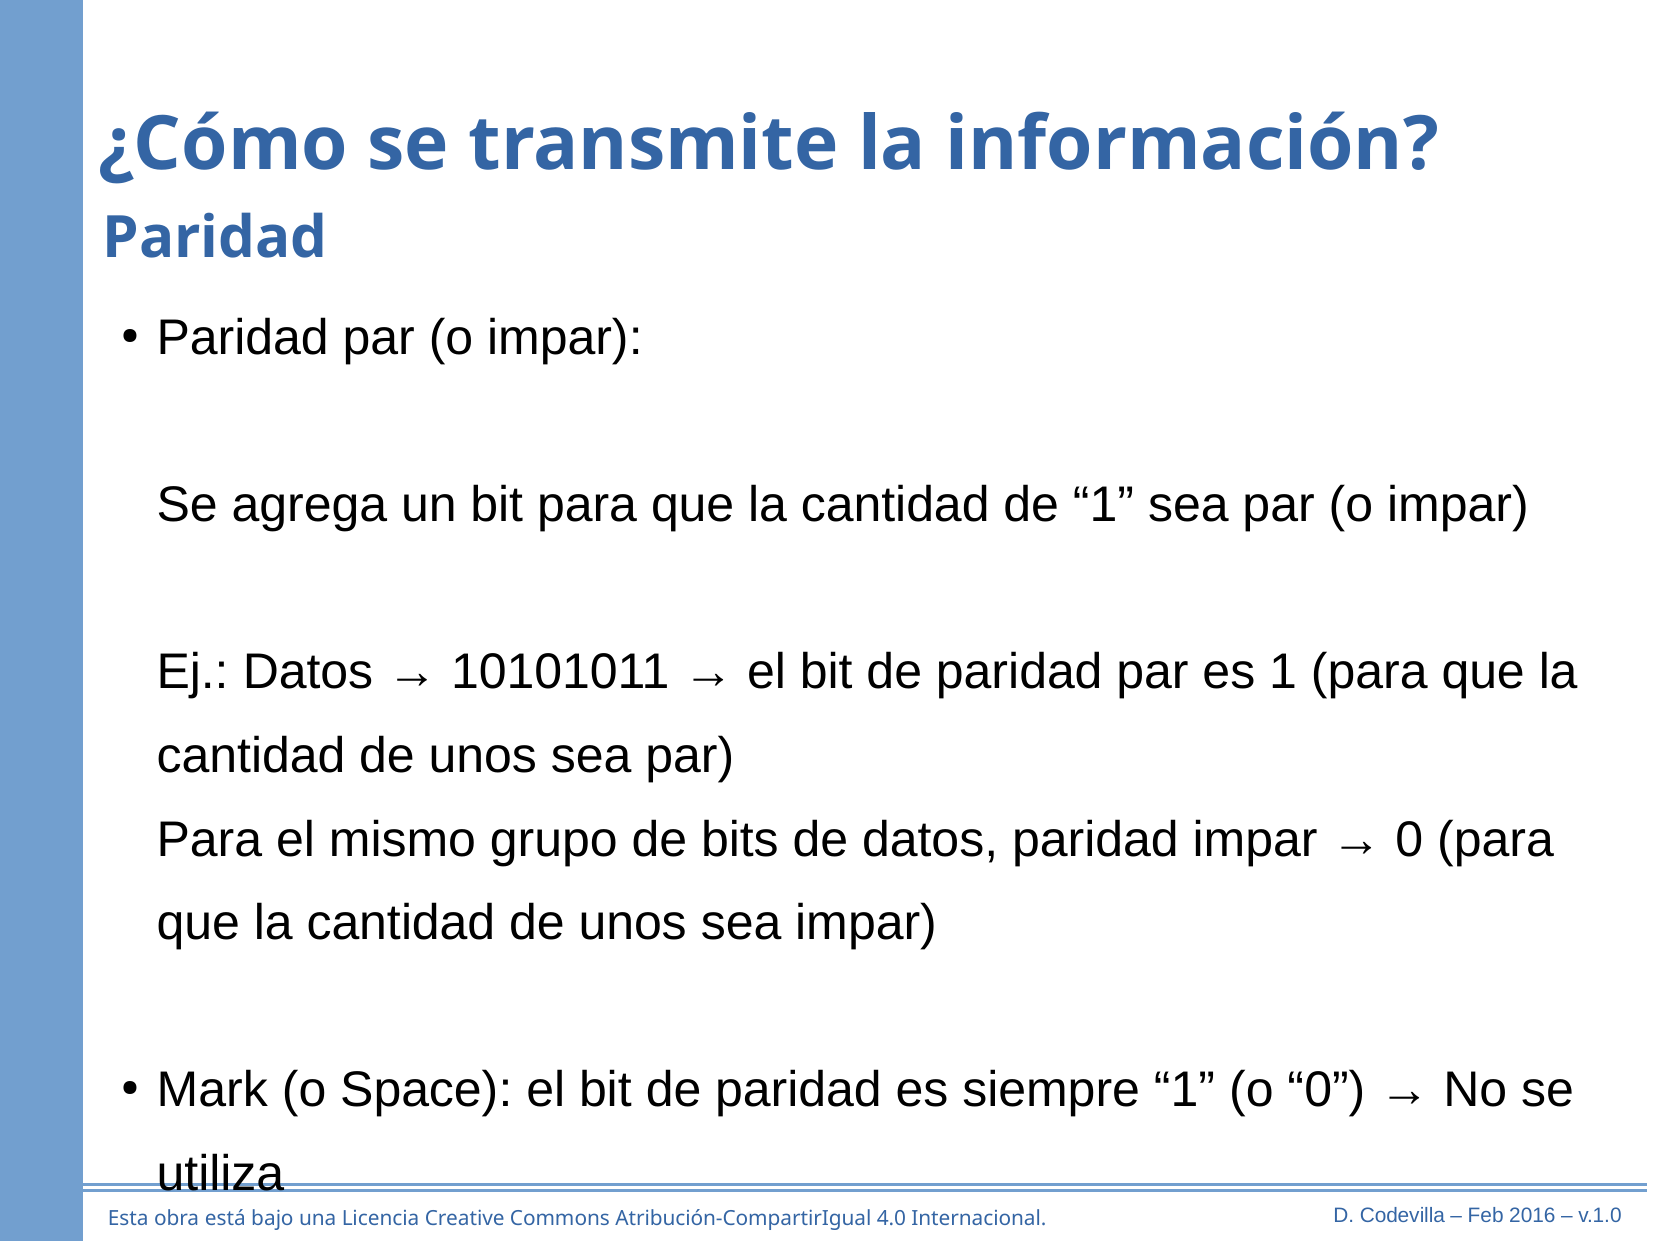

¿Cómo se transmite la información?
Paridad
Paridad par (o impar):
Se agrega un bit para que la cantidad de “1” sea par (o impar)
Ej.: Datos → 10101011 → el bit de paridad par es 1 (para que la cantidad de unos sea par)
Para el mismo grupo de bits de datos, paridad impar → 0 (para que la cantidad de unos sea impar)
Mark (o Space): el bit de paridad es siempre “1” (o “0”) → No se utiliza